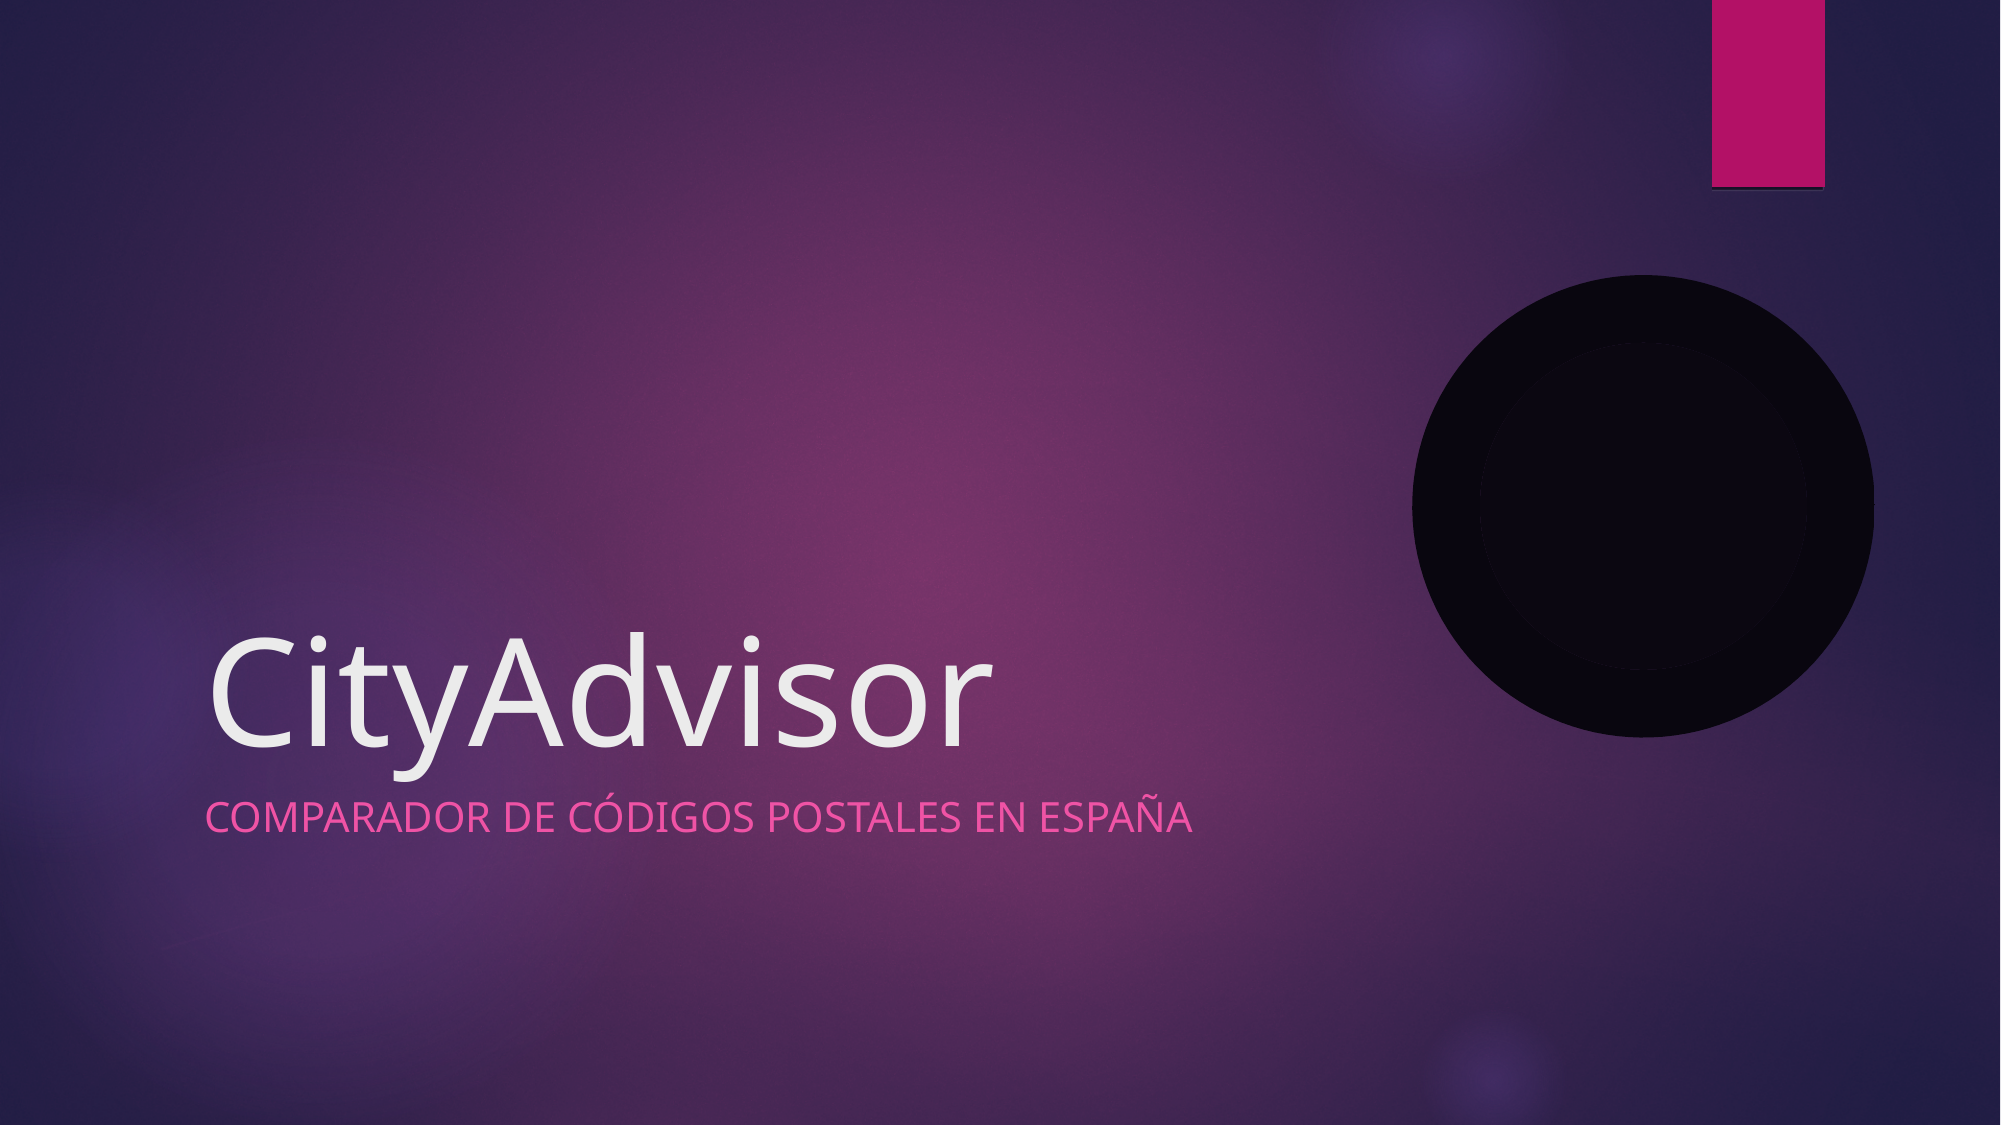

# CityAdvisor
Comparador de códigos postales en España